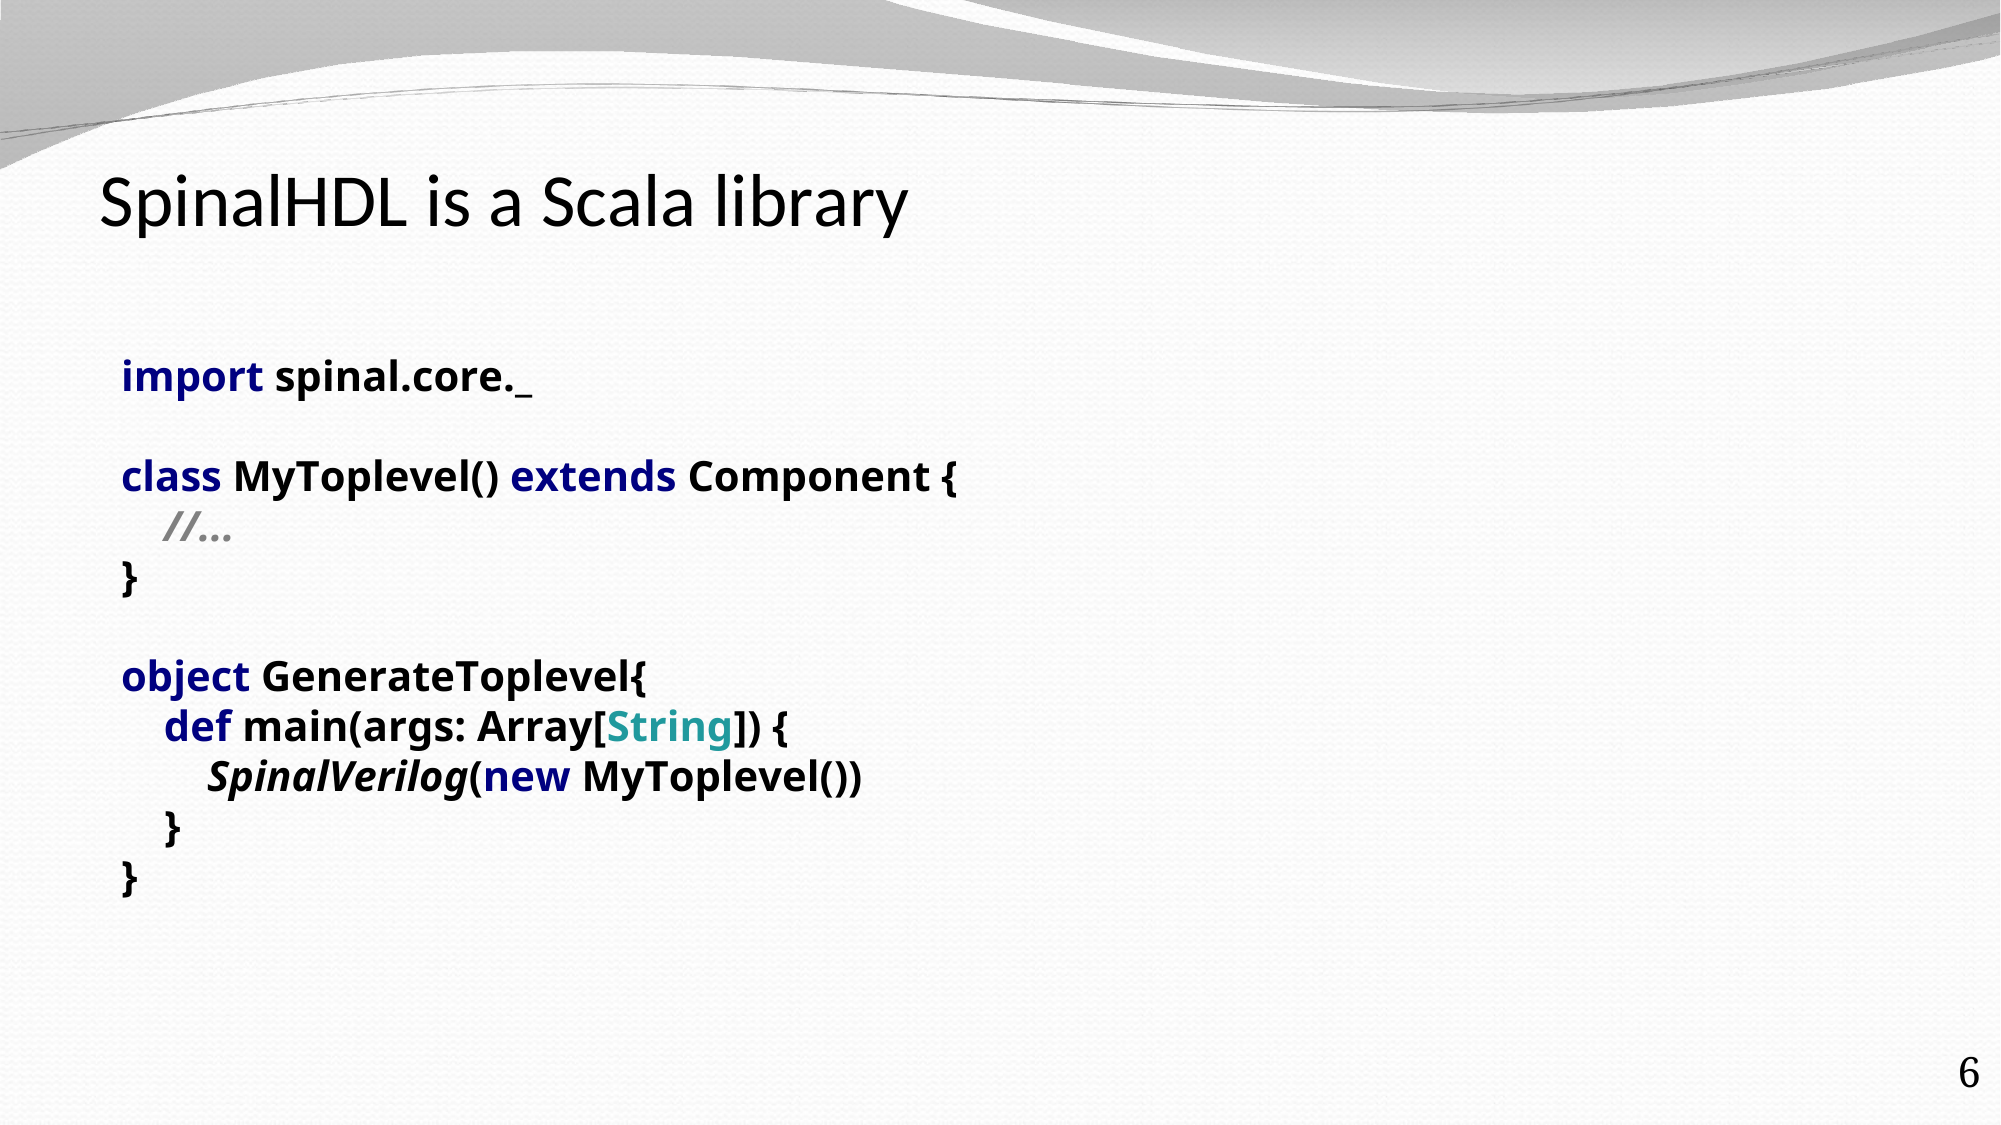

# SpinalHDL is a Scala library
import spinal.core._
class MyToplevel() extends Component {
 //...
}
object GenerateToplevel{
 def main(args: Array[String]) {
 SpinalVerilog(new MyToplevel())
 }
}